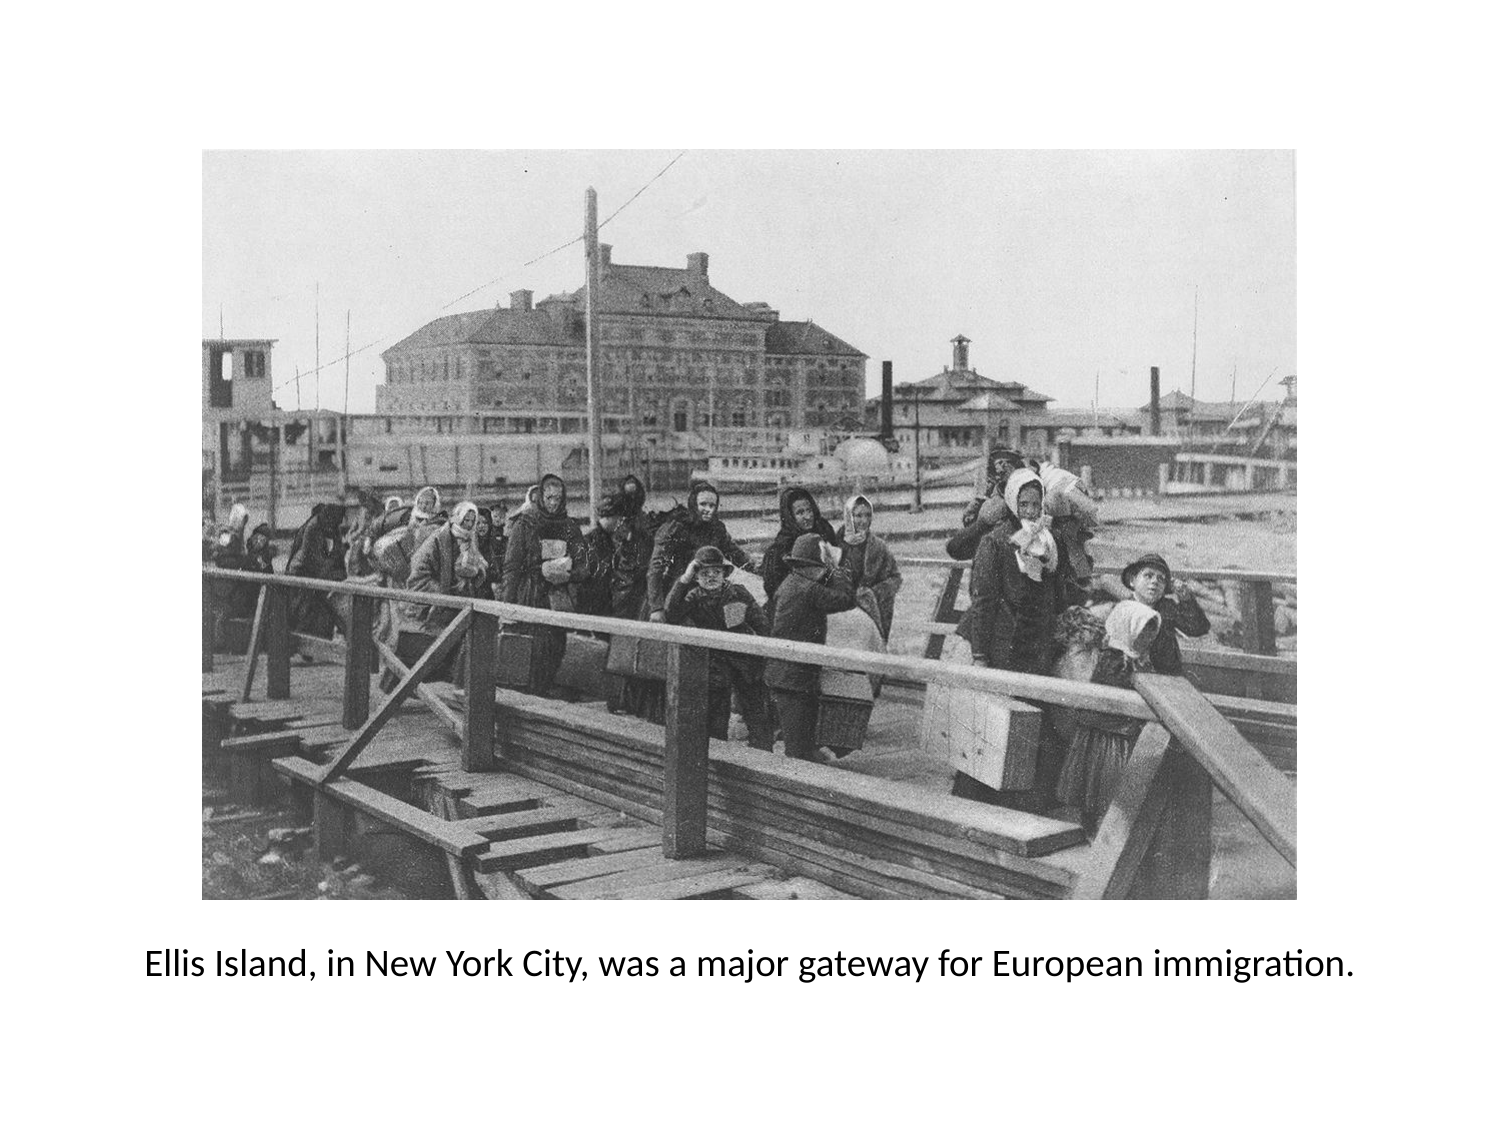

Ellis Island, in New York City, was a major gateway for European immigration.